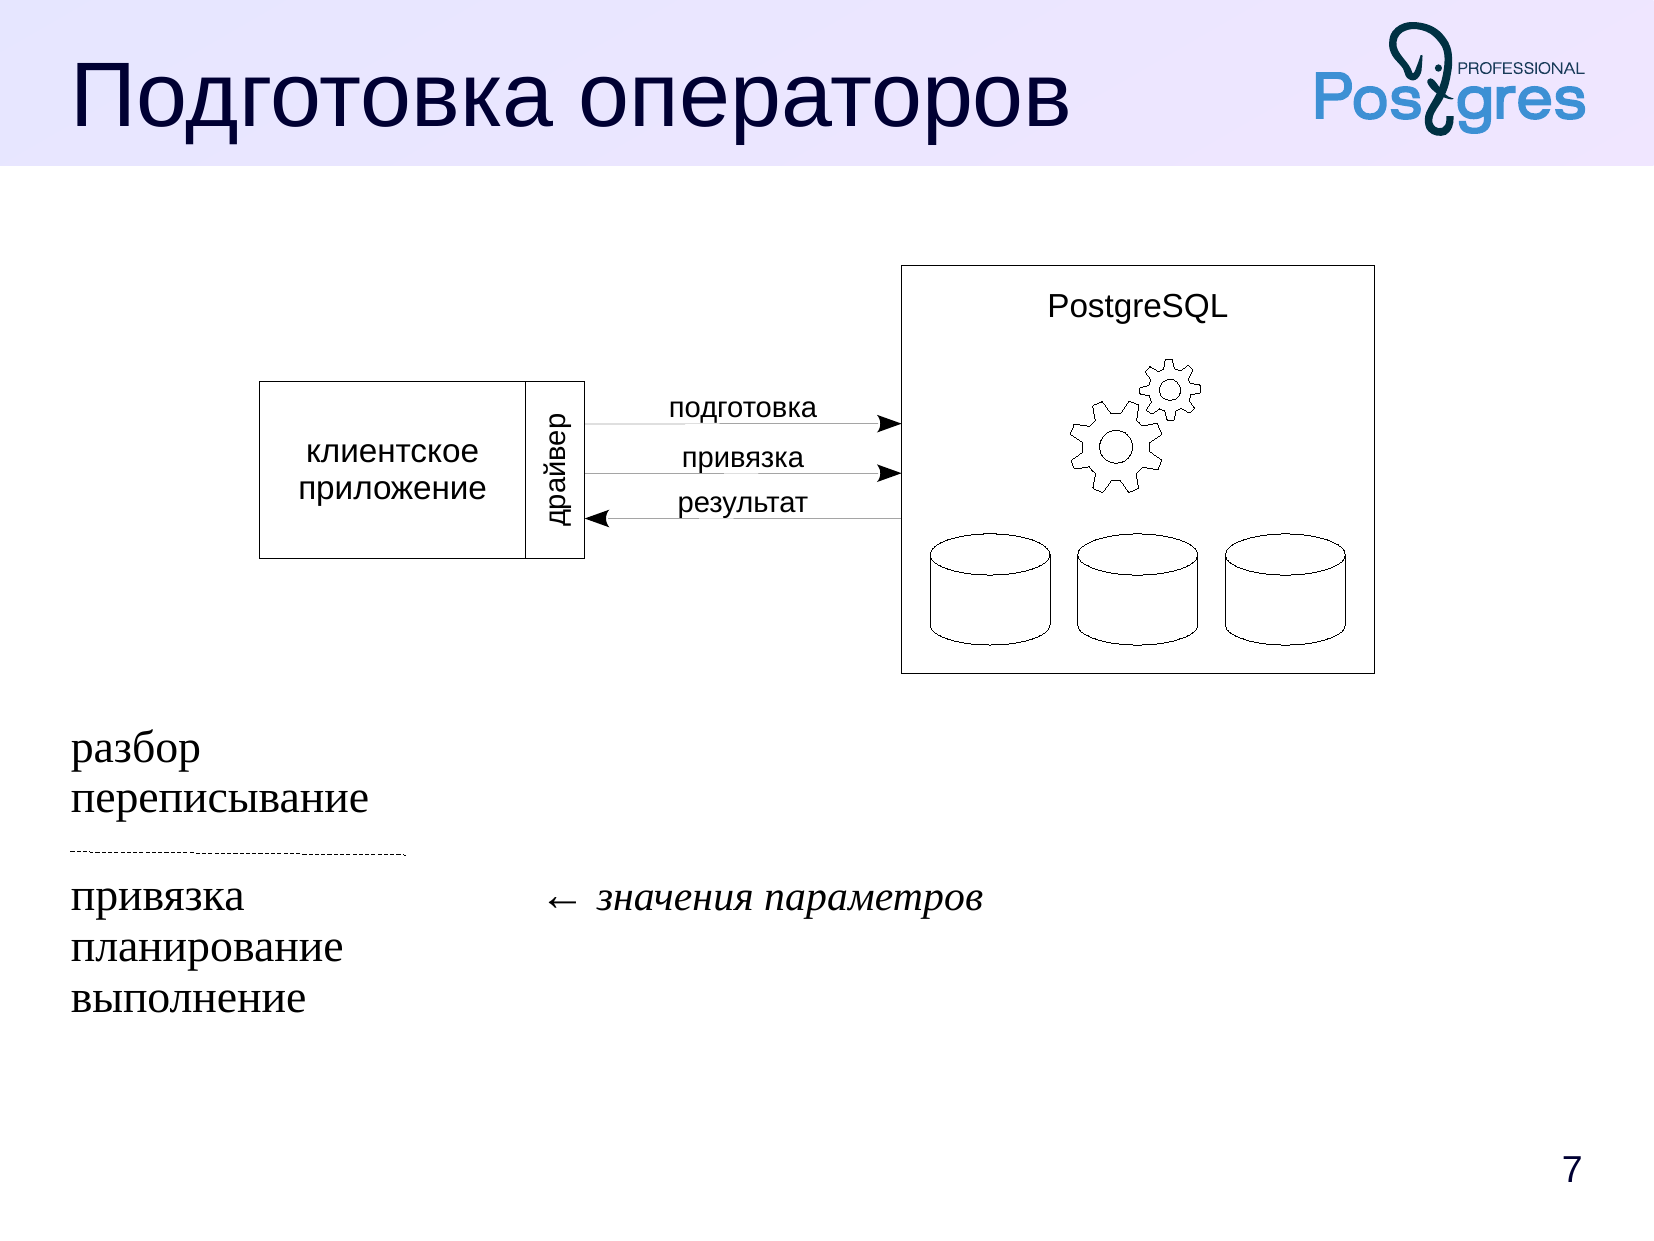

# Подготовка операторов
PostgreSQL
разбор
переписывание
привязка	← значения параметров
планирование
выполнение
клиентское
приложение
драйвер